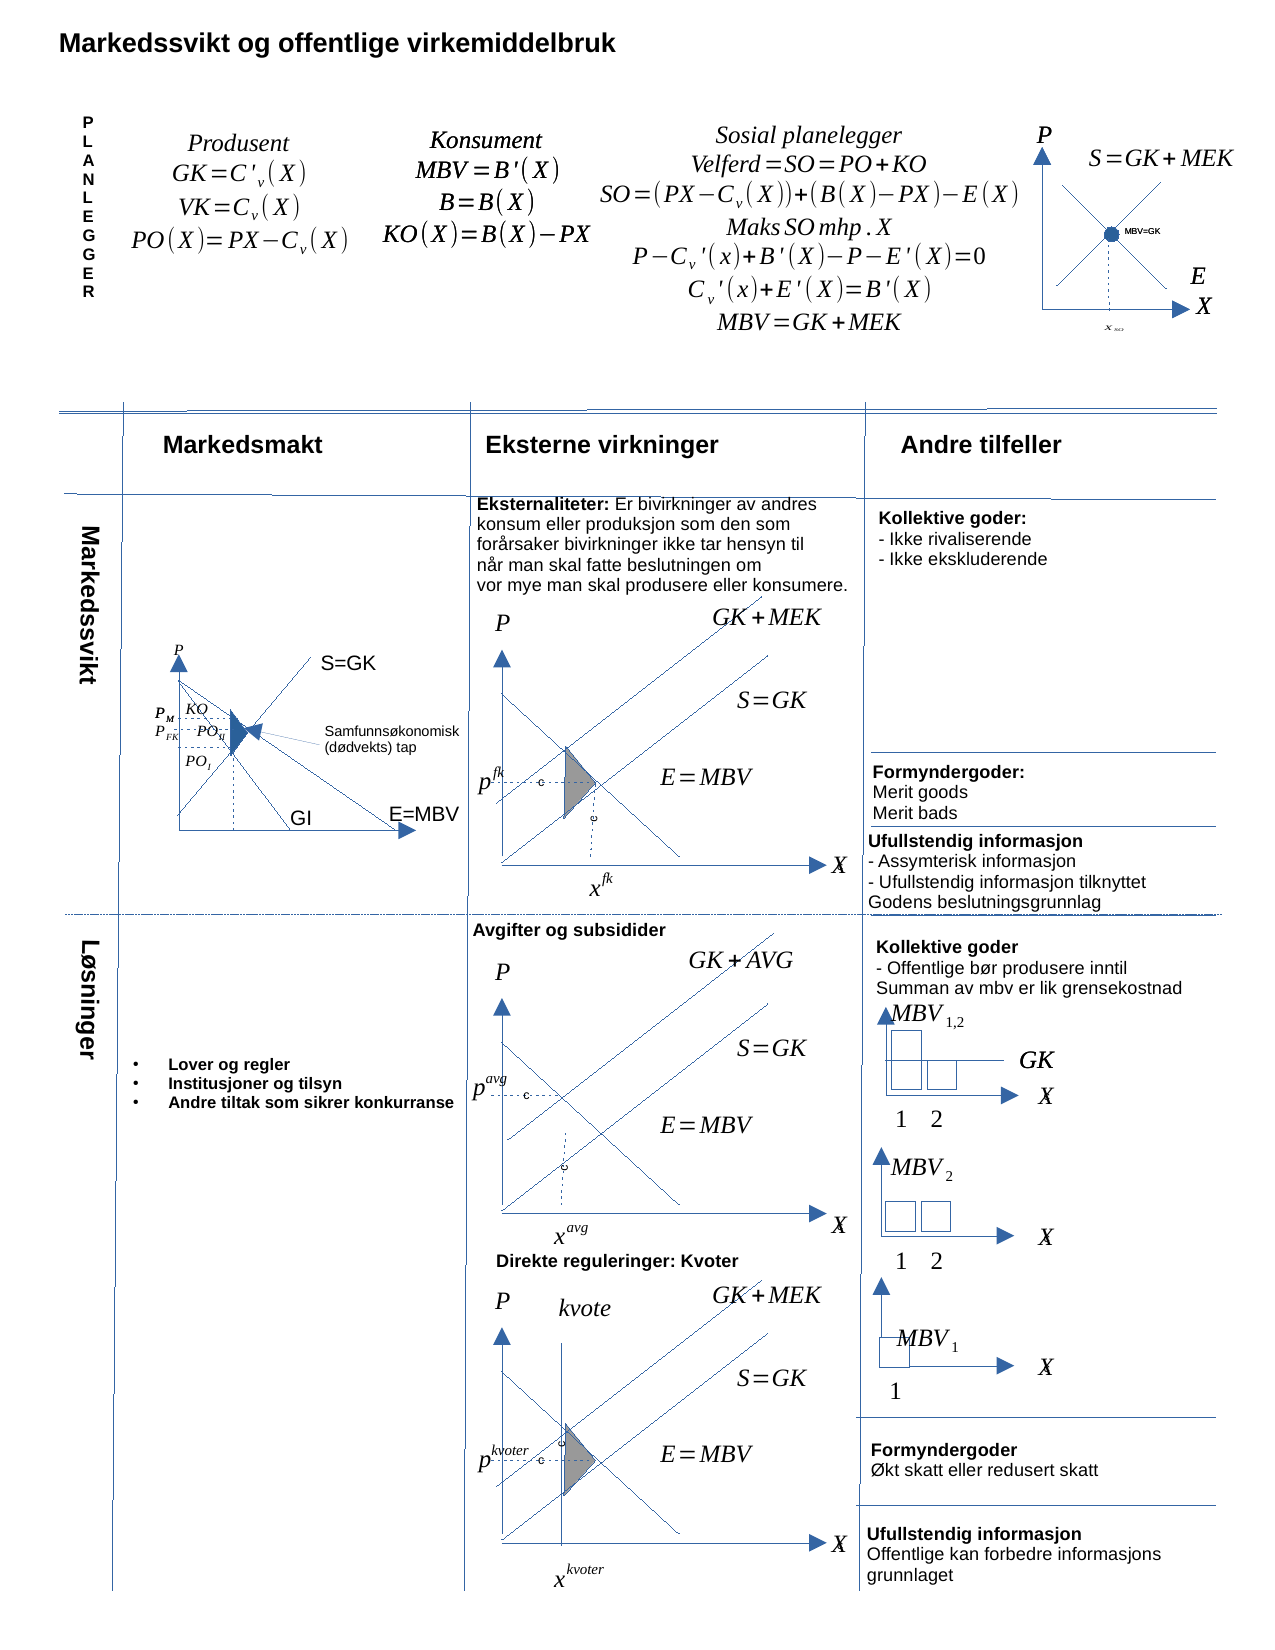

Markedssvikt og offentlige virkemiddelbruk
P
L
A
N
L
E
G
G
E
R
MBV=GK
MBV=GK
Markedsmakt
Eksterne virkninger
Andre tilfeller
Eksternaliteter: Er bivirkninger av andres
konsum eller produksjon som den som
forårsaker bivirkninger ikke tar hensyn til
når man skal fatte beslutningen om
vor mye man skal produsere eller konsumere.
Kollektive goder:
- Ikke rivaliserende
- Ikke ekskluderende
pensum
S=GK
Markedssvikt
Samfunnsøkonomisk
(dødvekts) tap
Formyndergoder:
Merit goods
Merit bads
c
c
E=MBV
GI
Ufullstendig informasjon
- Assymterisk informasjon
- Ufullstendig informasjon tilknyttet
Godens beslutningsgrunnlag
Avgifter og subsidider
Kollektive goder
- Offentlige bør produsere inntil
Summan av mbv er lik grensekostnad
Lover og regler
Institusjoner og tilsyn
Andre tiltak som sikrer konkurranse
Løsninger
c
c
Direkte reguleringer: Kvoter
c
Formyndergoder
Økt skatt eller redusert skatt
c
Ufullstendig informasjon
Offentlige kan forbedre informasjons
grunnlaget